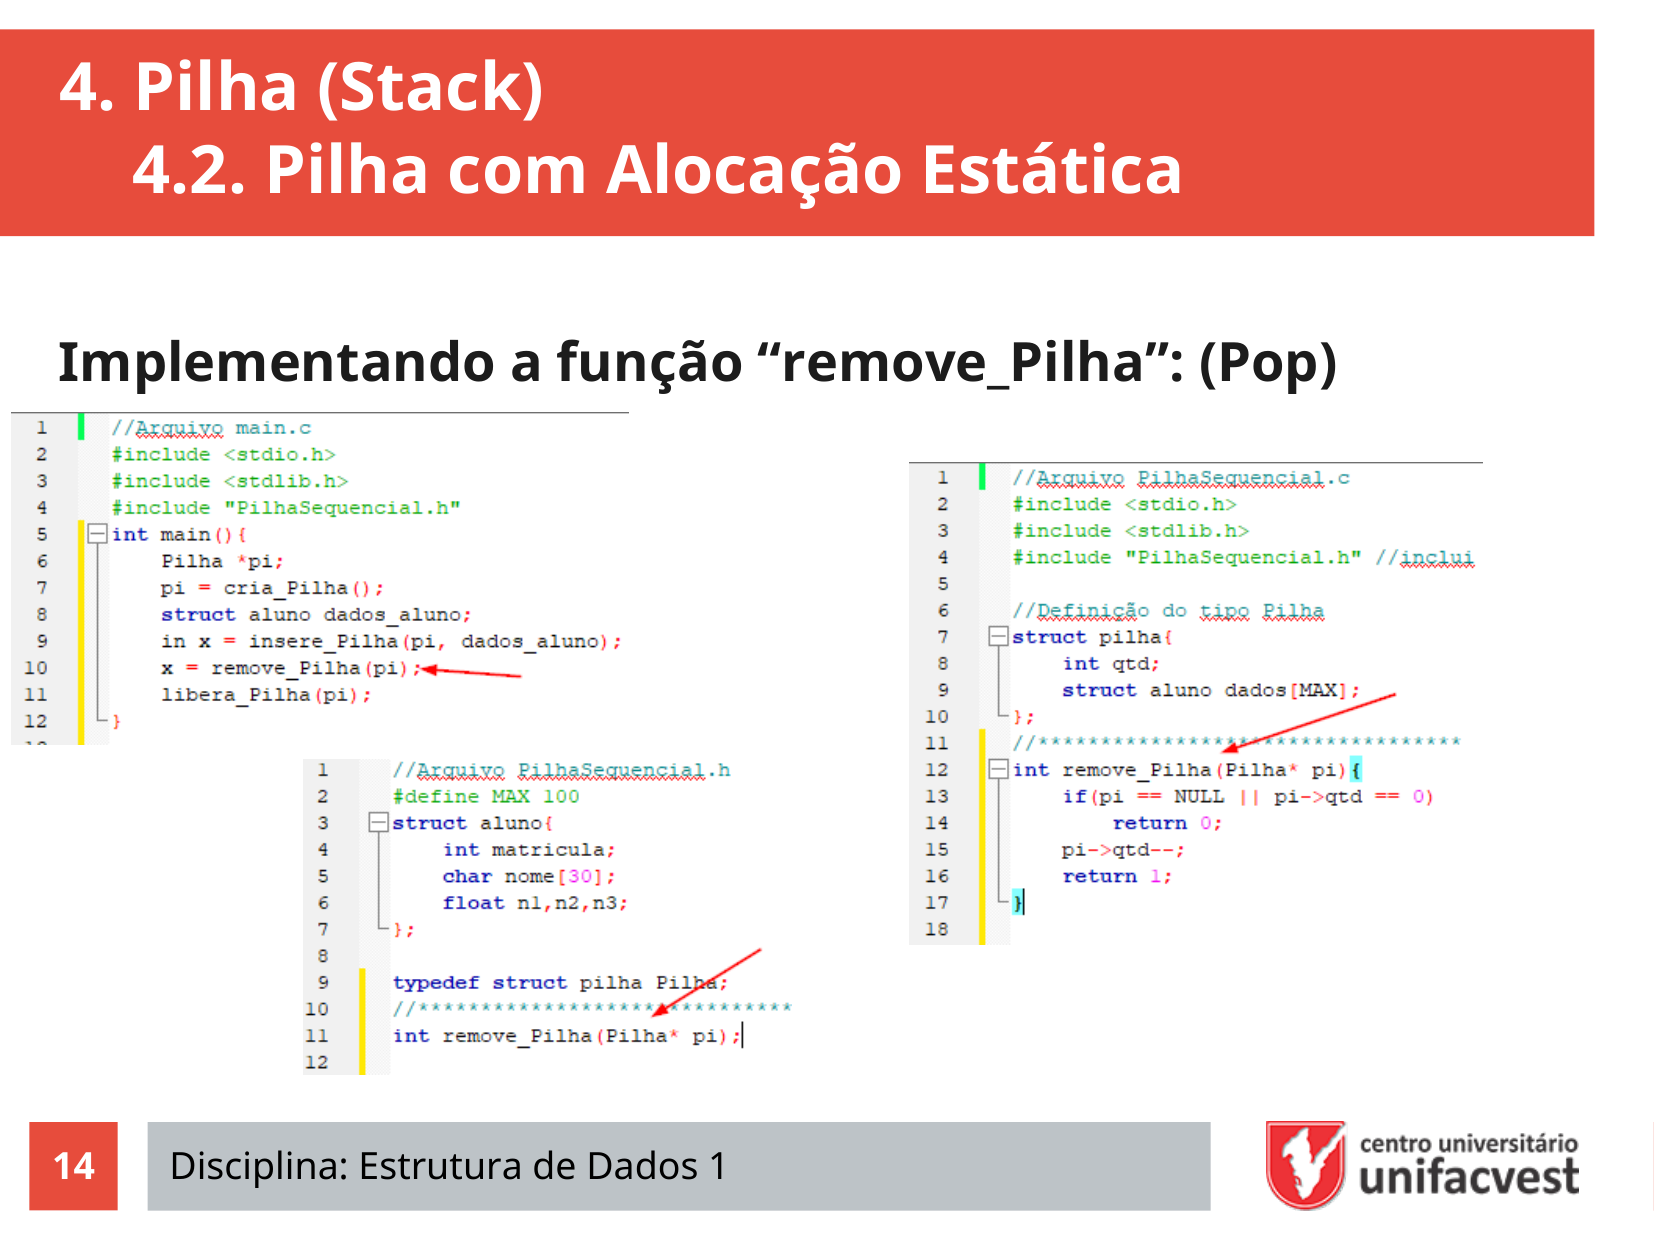

# 4. Pilha (Stack) 4.2. Pilha com Alocação Estática
Implementando a função “remove_Pilha”: (Pop)
14
Disciplina: Estrutura de Dados 1